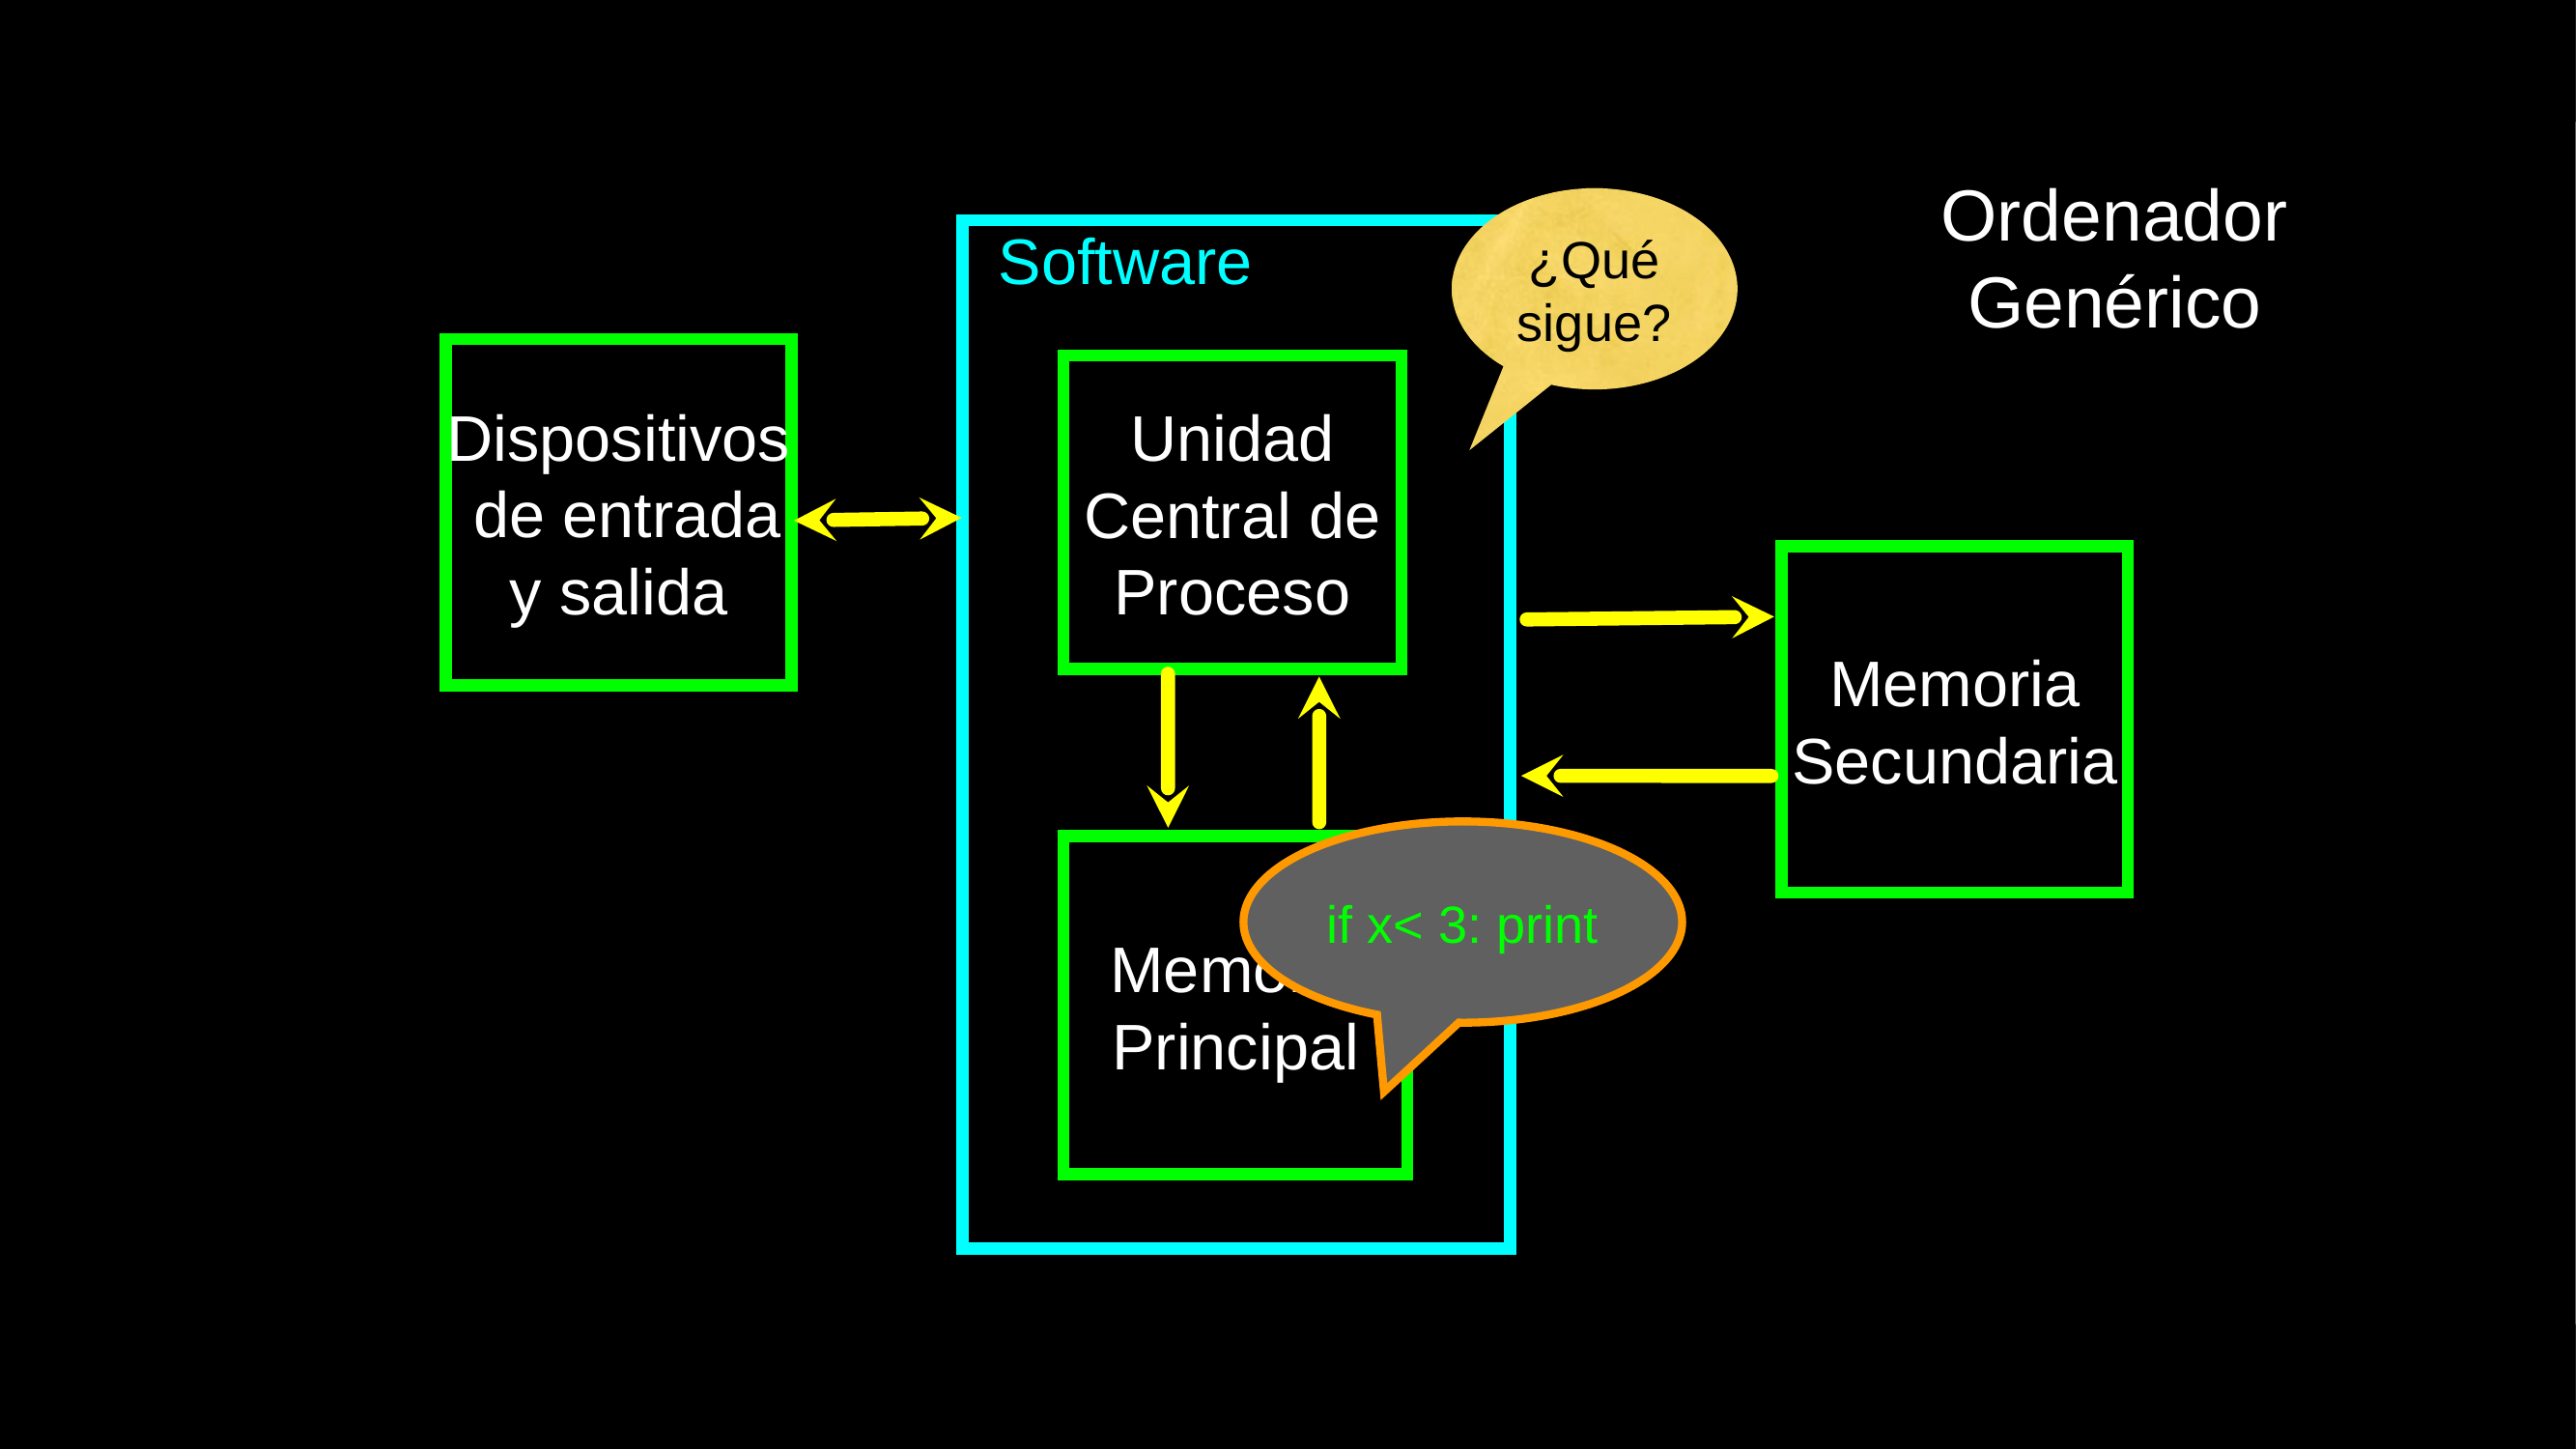

Ordenador Genérico
¿Qué sigue?
 Software
Dispositivos de entrada y salida
Unidad Central de Proceso
Memoria Secundaria
if x< 3: print
Memoria Principal